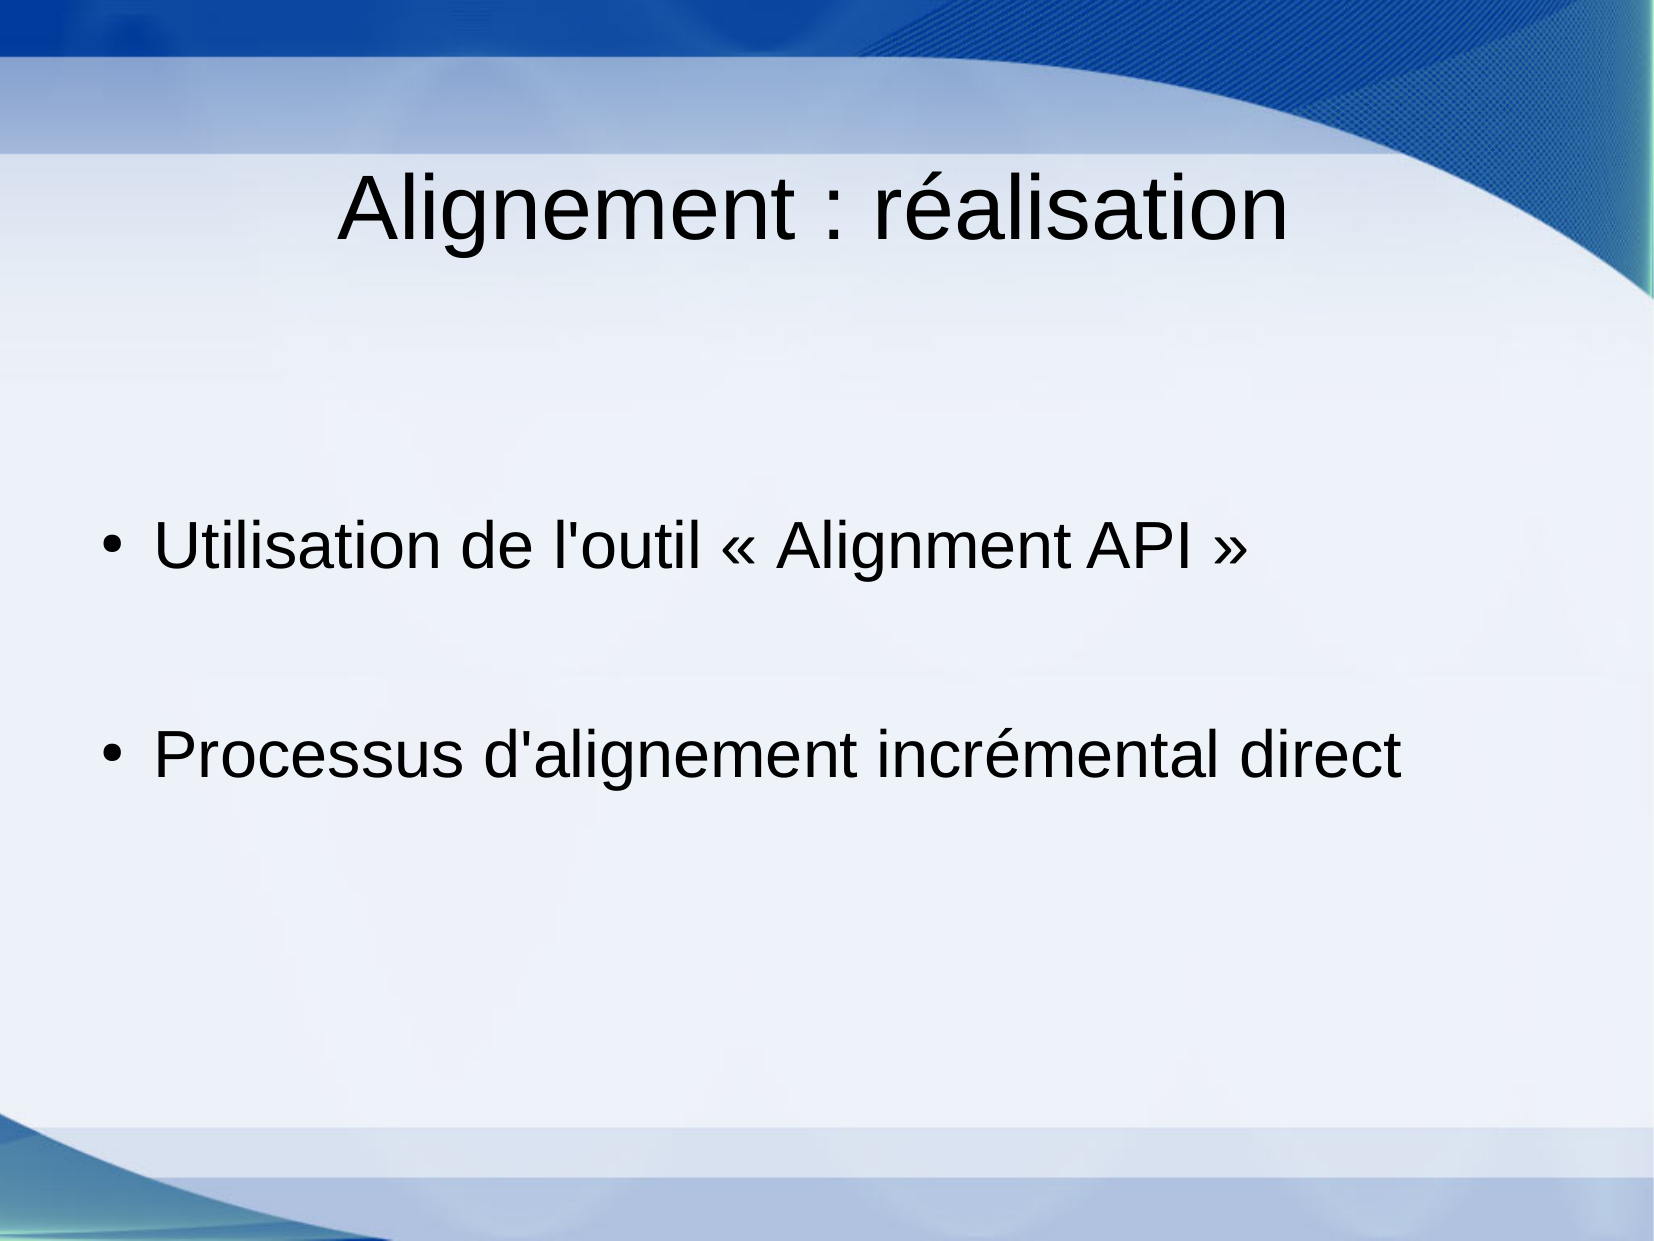

# Alignement : réalisation
Utilisation de l'outil « Alignment API »
Processus d'alignement incrémental direct